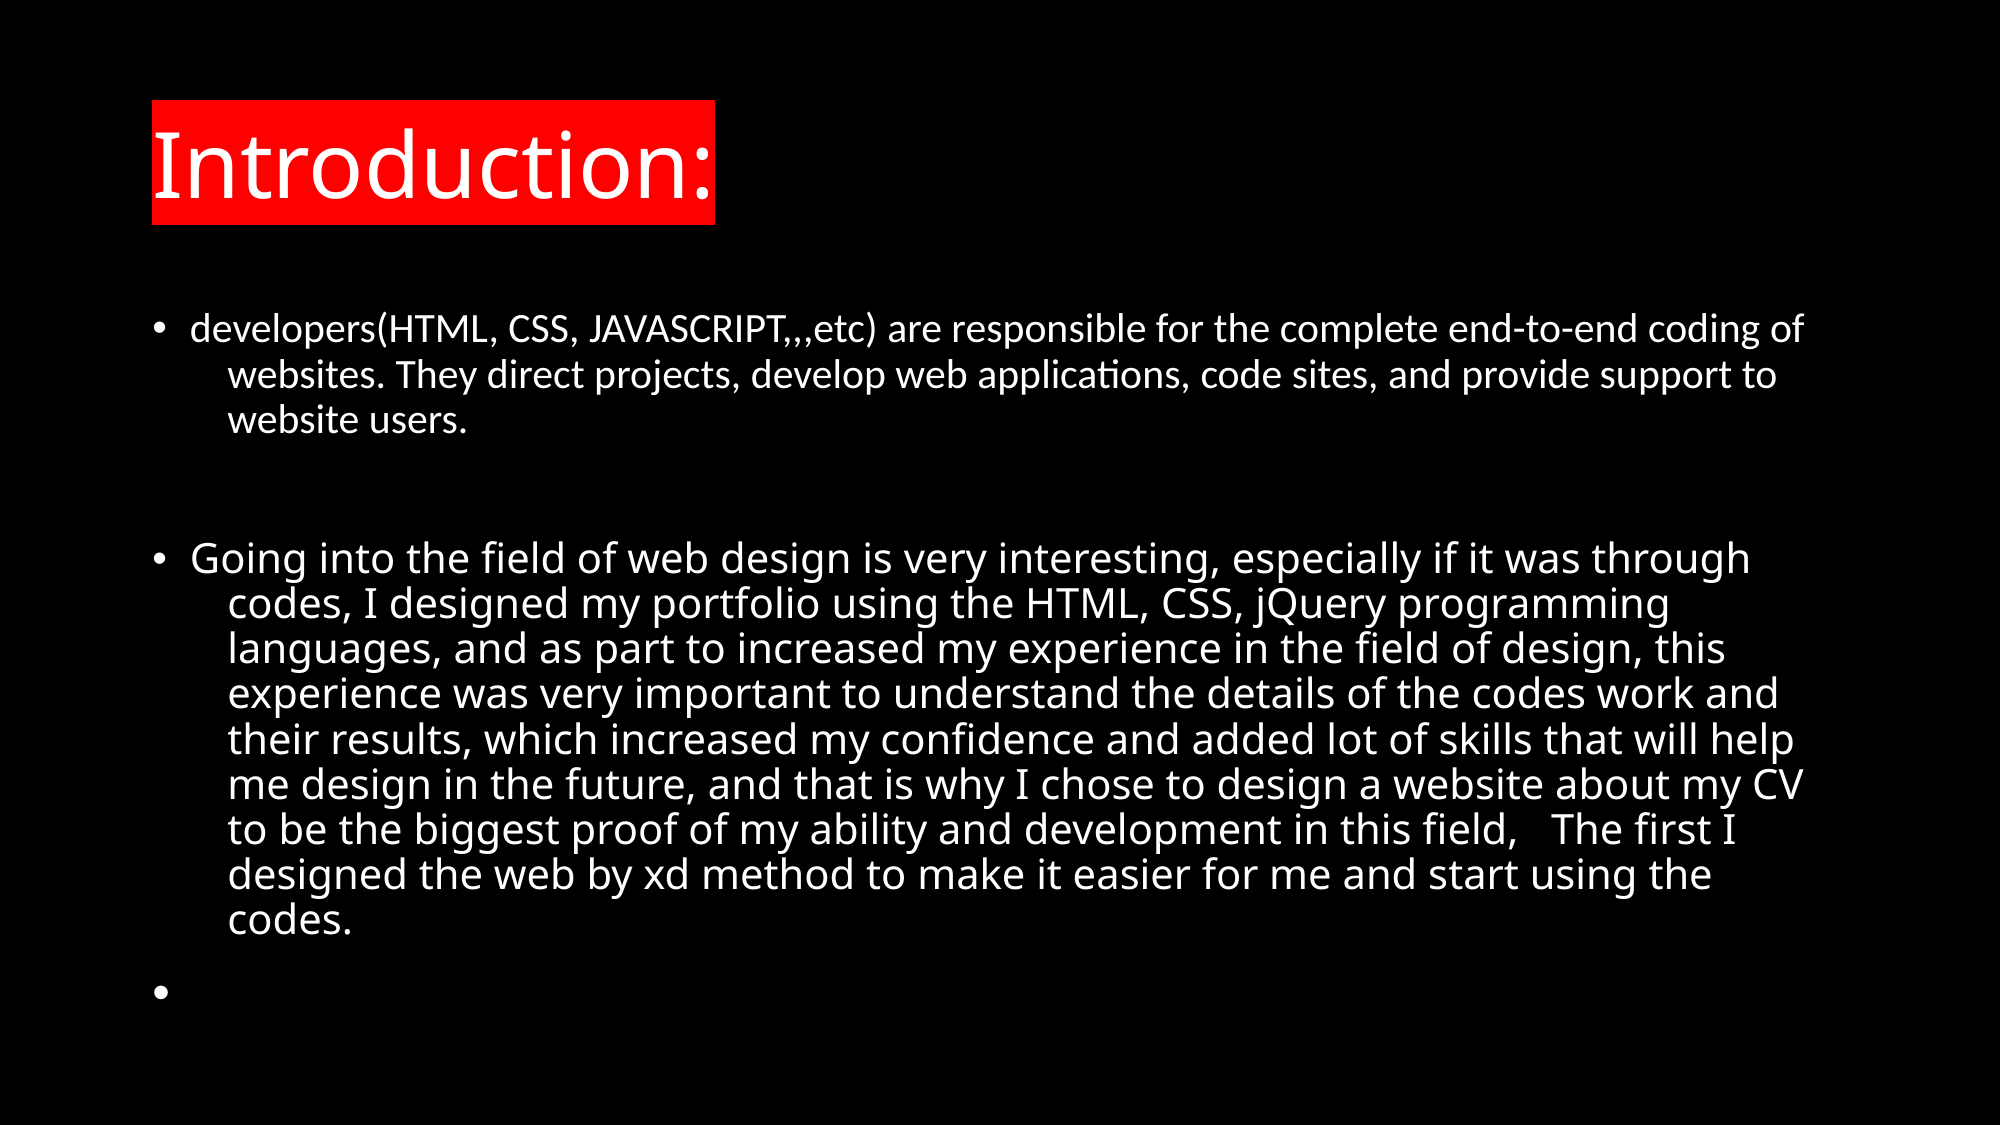

# Introduction:
developers(HTML, CSS, JAVASCRIPT,,,etc) are responsible for the complete end-to-end coding of websites. They direct projects, develop web applications, code sites, and provide support to website users.
Going into the field of web design is very interesting, especially if it was through codes, I designed my portfolio using the HTML, CSS, jQuery programming languages, and as part to increased my experience in the field of design, this experience was very important to understand the details of the codes work and their results, which increased my confidence and added lot of skills that will help me design in the future, and that is why I chose to design a website about my CV to be the biggest proof of my ability and development in this field, The first I designed the web by xd method to make it easier for me and start using the codes.